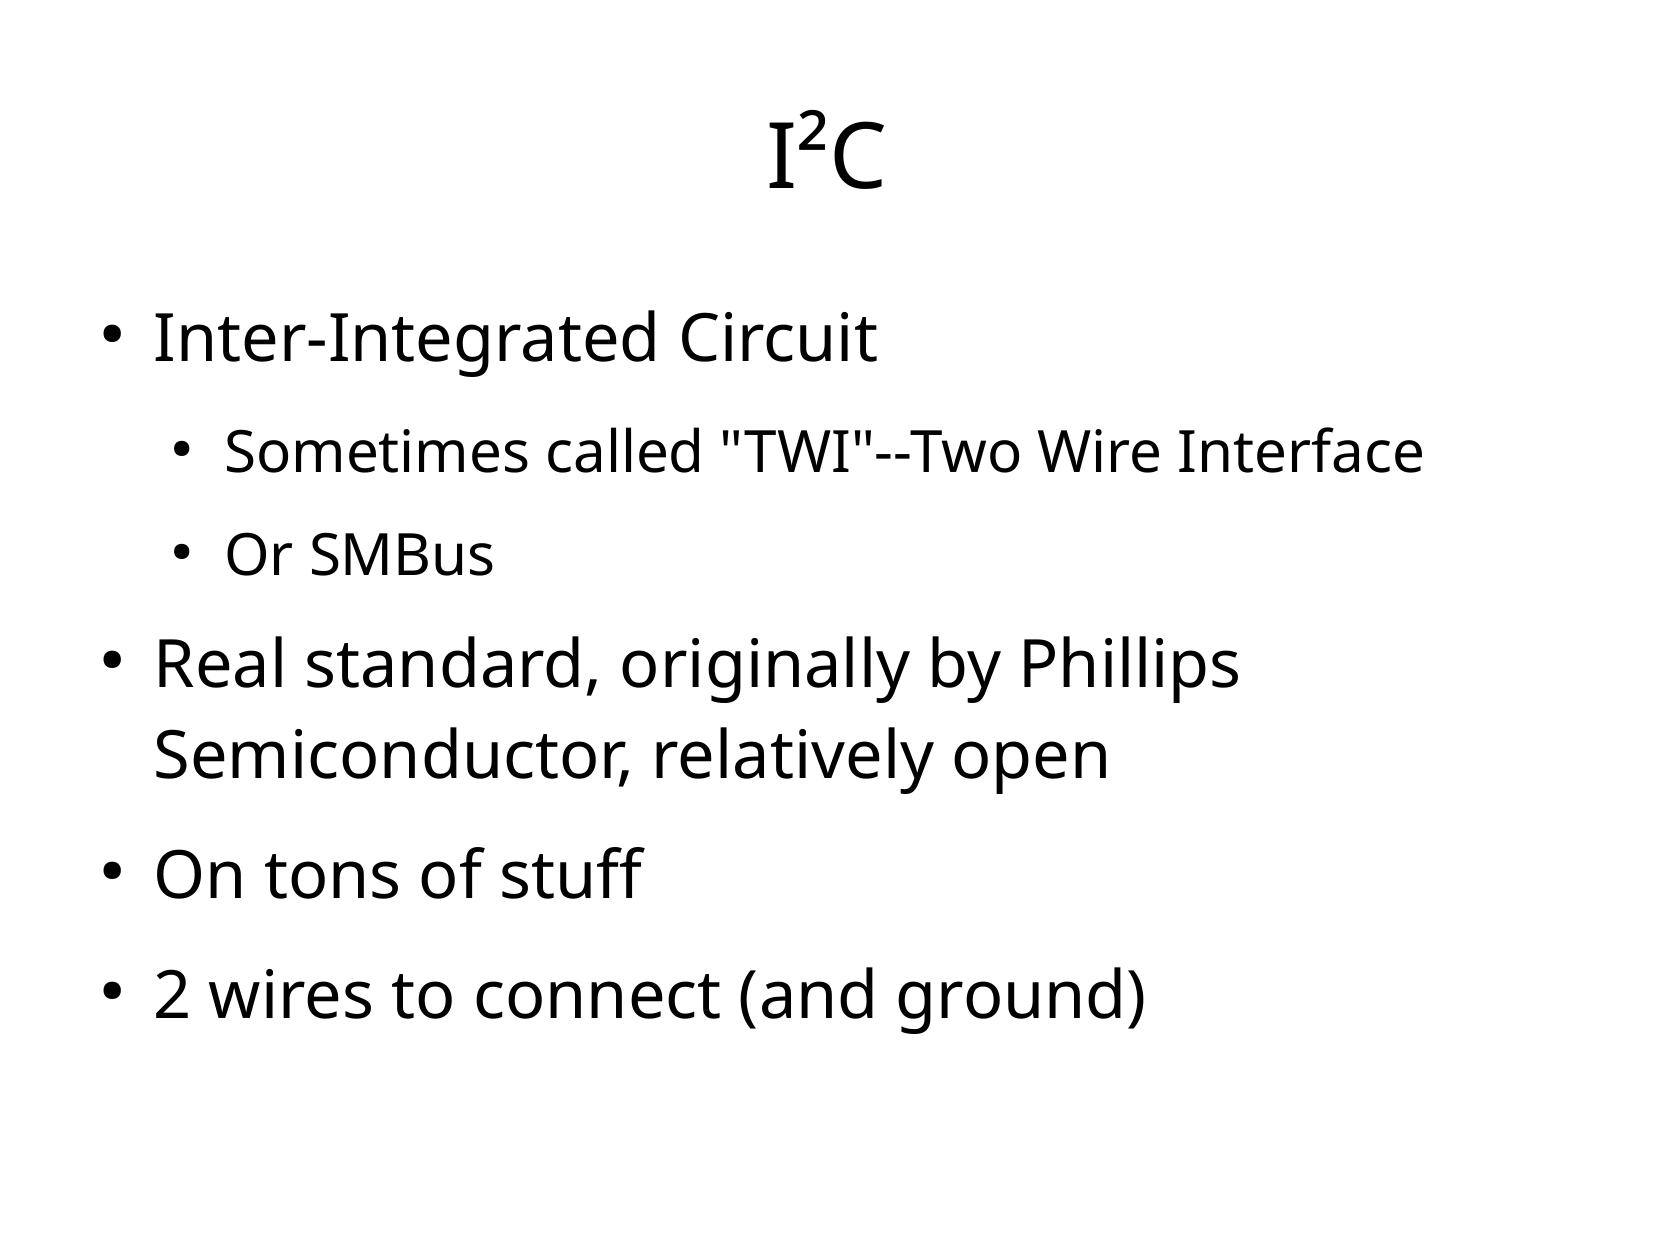

# I²C
Inter-Integrated Circuit
Sometimes called "TWI"--Two Wire Interface
Or SMBus
Real standard, originally by Phillips Semiconductor, relatively open
On tons of stuff
2 wires to connect (and ground)